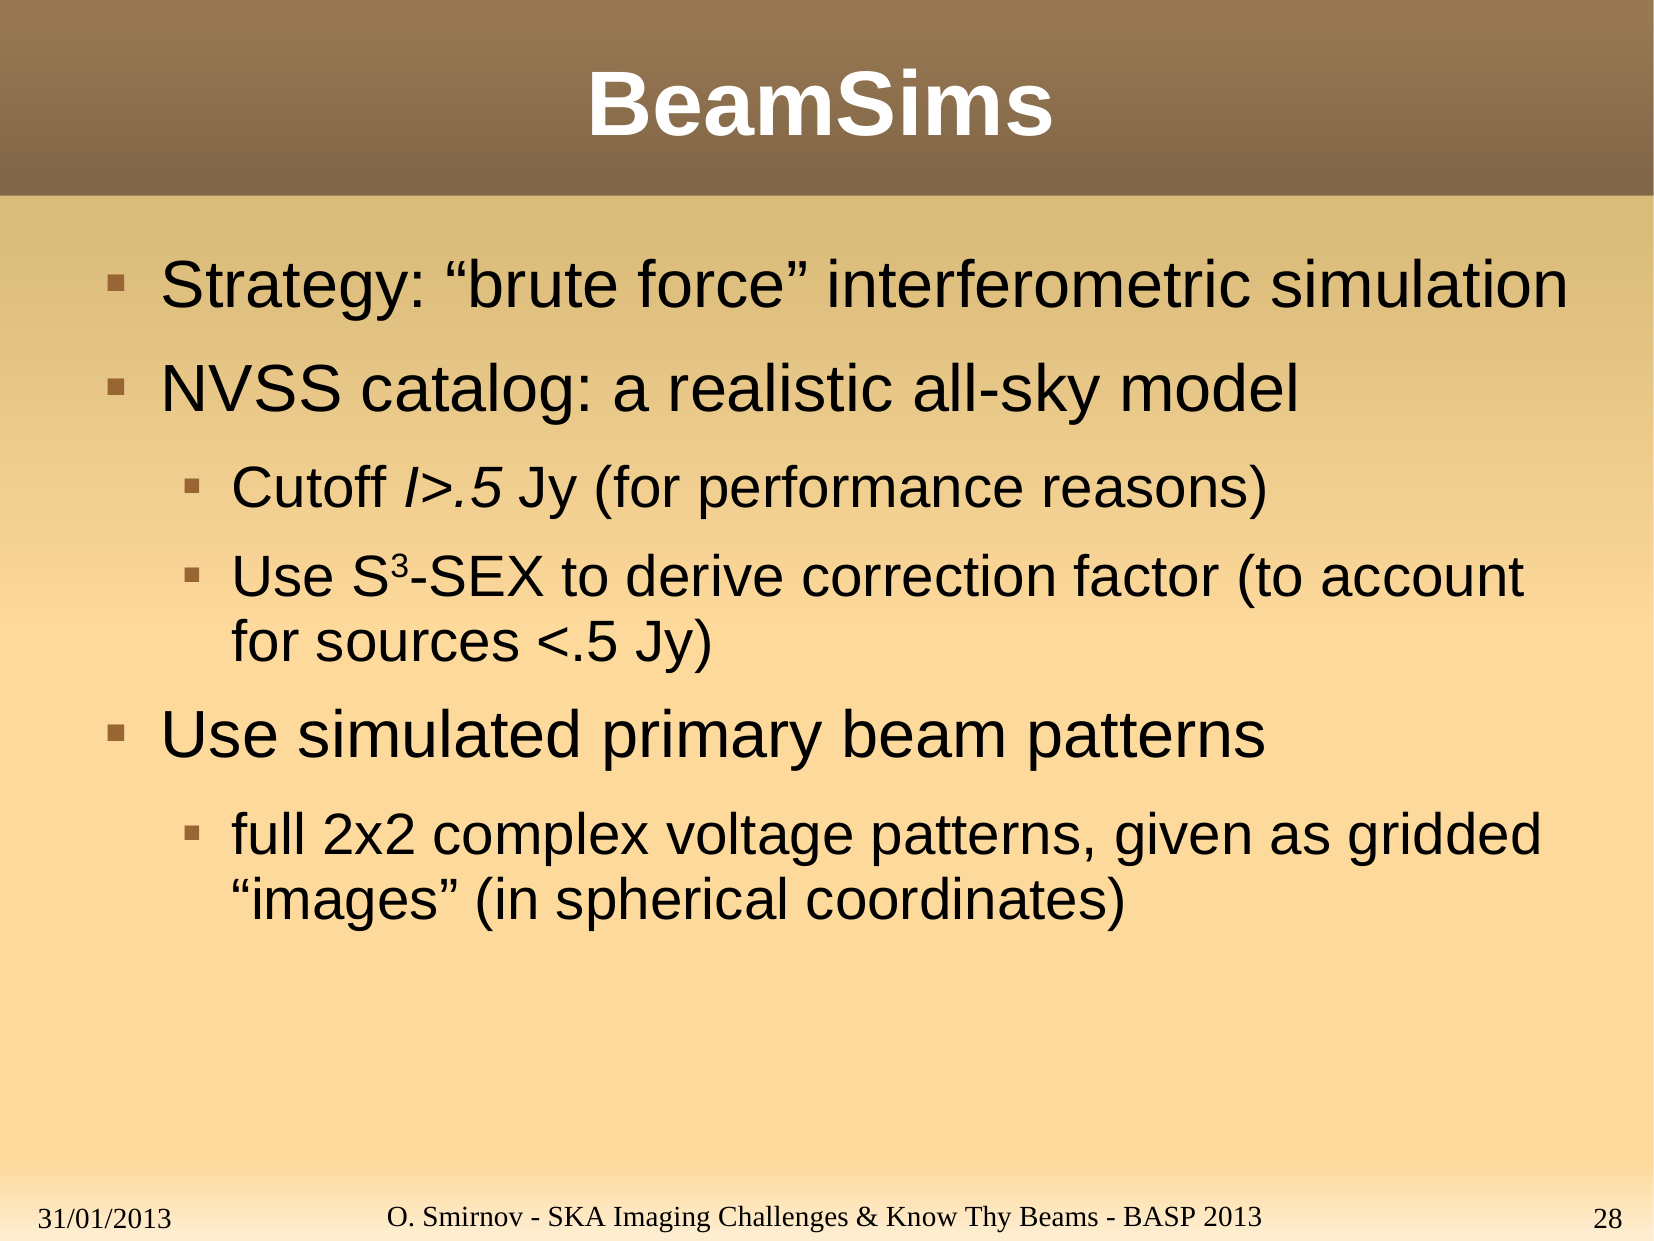

# BeamSims
Strategy: “brute force” interferometric simulation
NVSS catalog: a realistic all-sky model
Cutoff I>.5 Jy (for performance reasons)
Use S3-SEX to derive correction factor (to account for sources <.5 Jy)
Use simulated primary beam patterns
full 2x2 complex voltage patterns, given as gridded “images” (in spherical coordinates)
O. Smirnov - SKA Imaging Challenges & Know Thy Beams - BASP 2013
31/01/2013
28